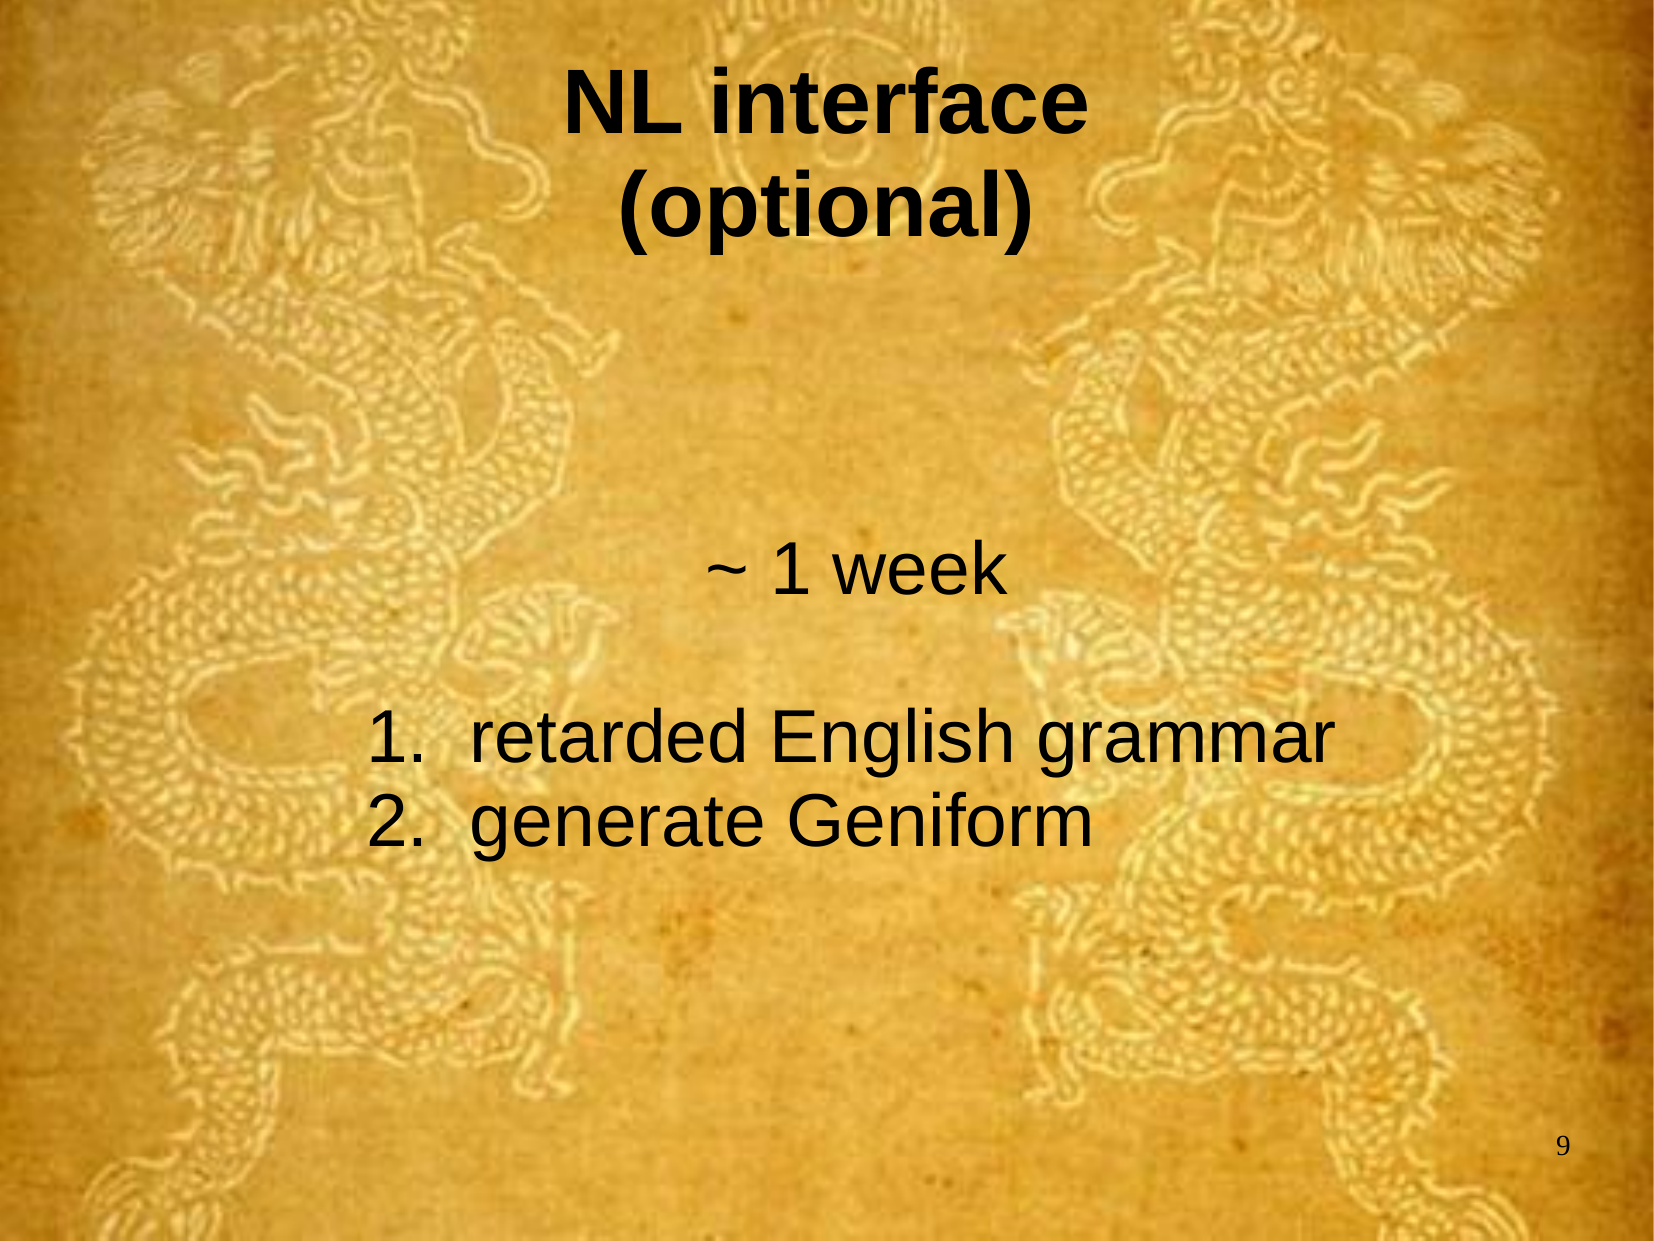

# NL interface (optional)
~ 1 week
1. retarded English grammar
2. generate Geniform
9